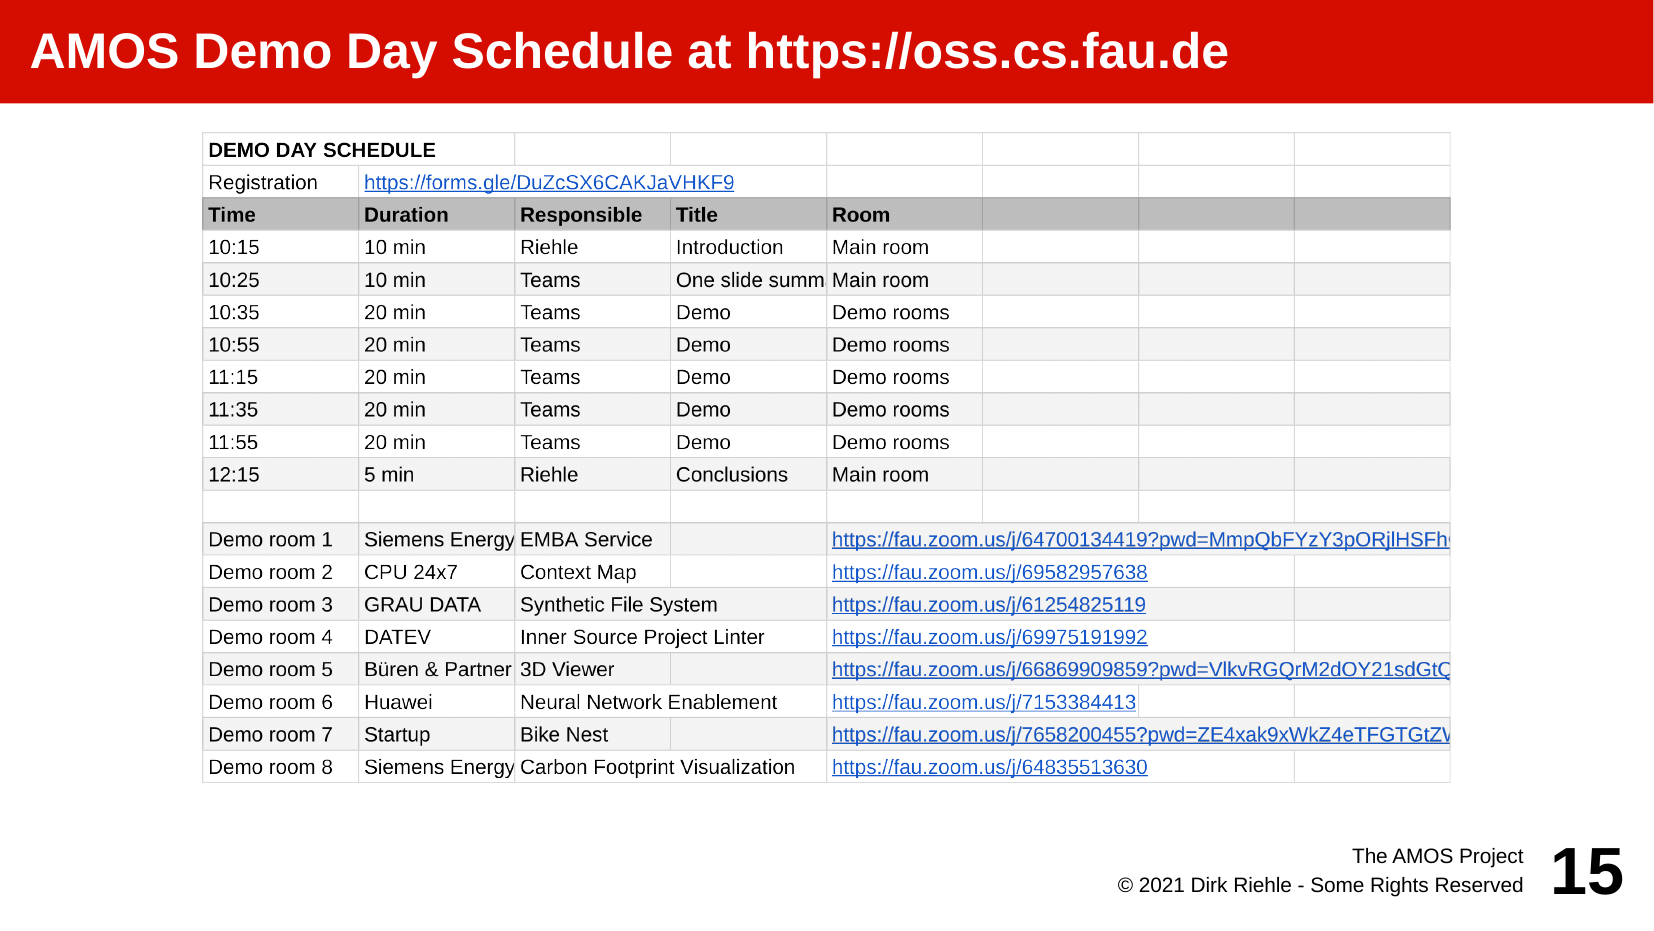

# AMOS Demo Day Schedule at https://oss.cs.fau.de
The AMOS Project
15
© 2021 Dirk Riehle - Some Rights Reserved